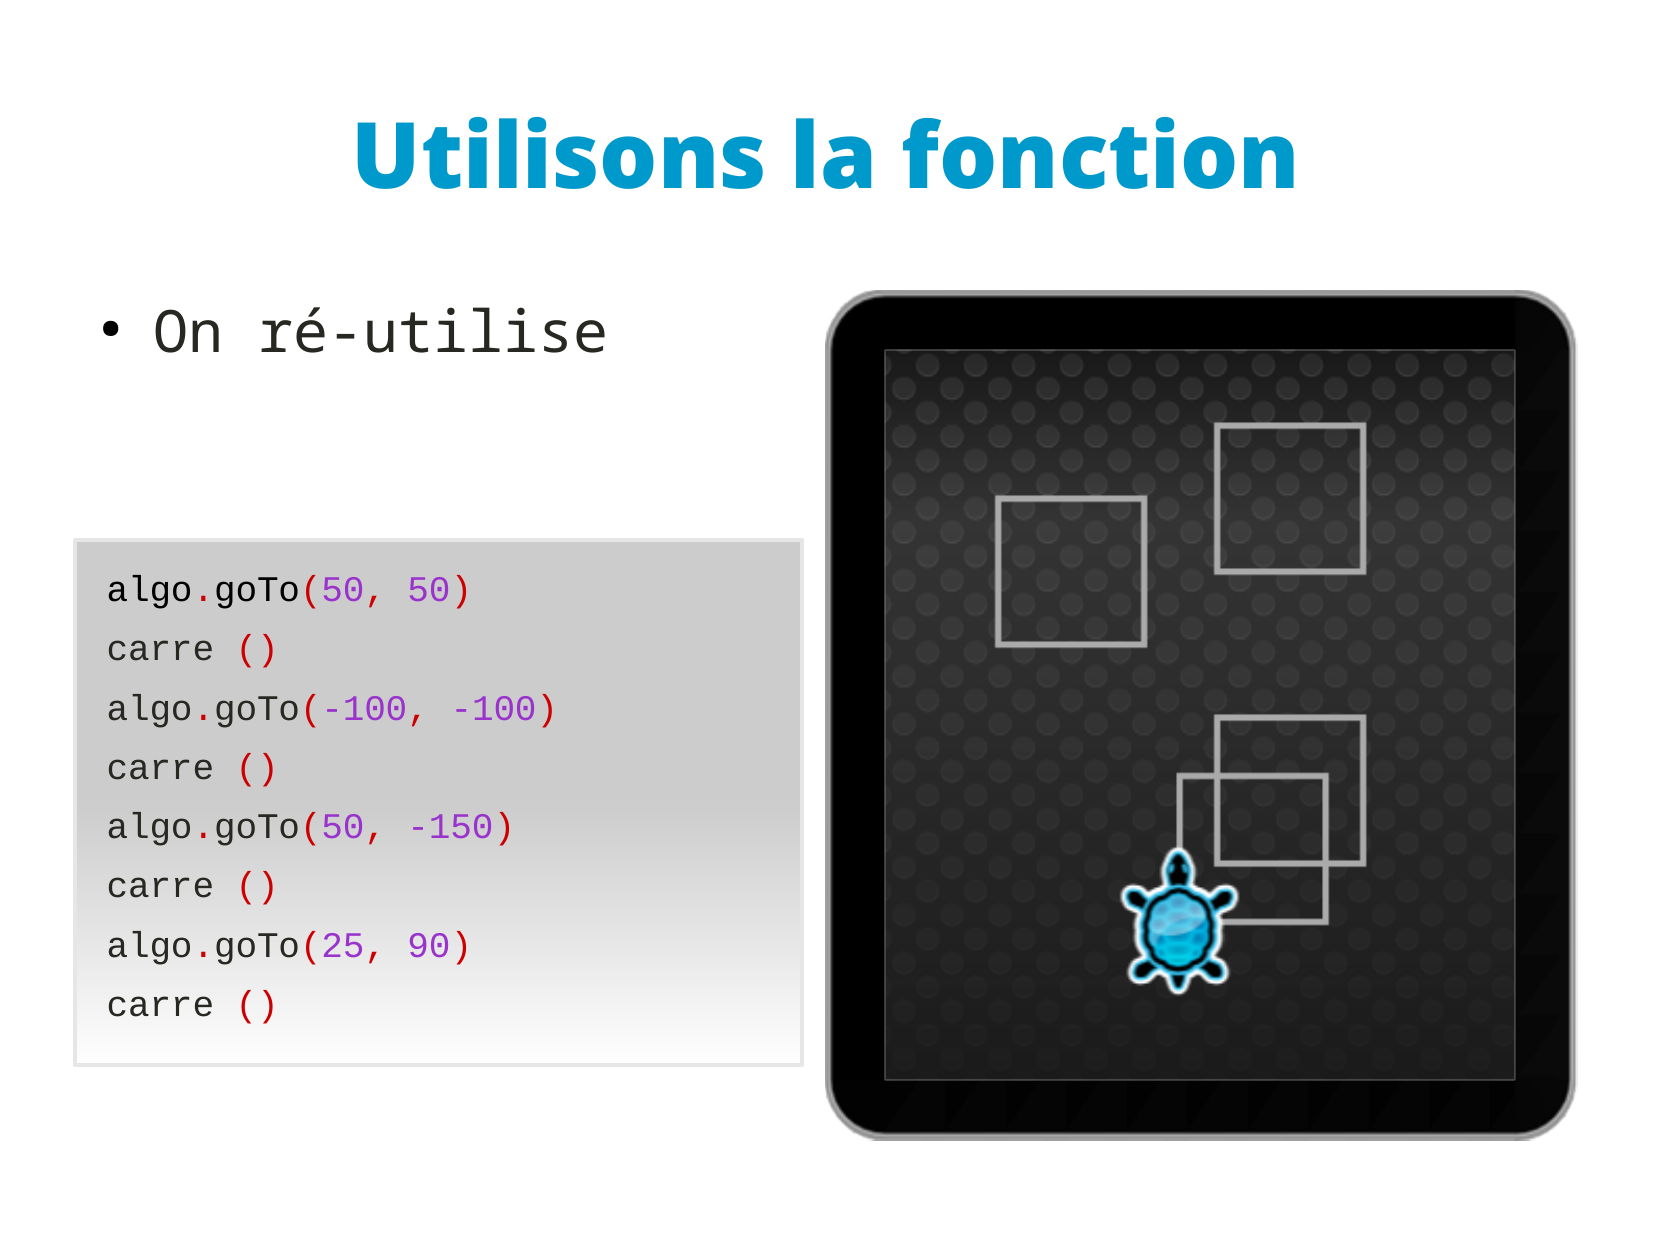

# Utilisons la fonction
On ré-utilise
algo.goTo(50, 50)
carre ()
algo.goTo(-100, -100)
carre ()
algo.goTo(50, -150)
carre ()
algo.goTo(25, 90)
carre ()